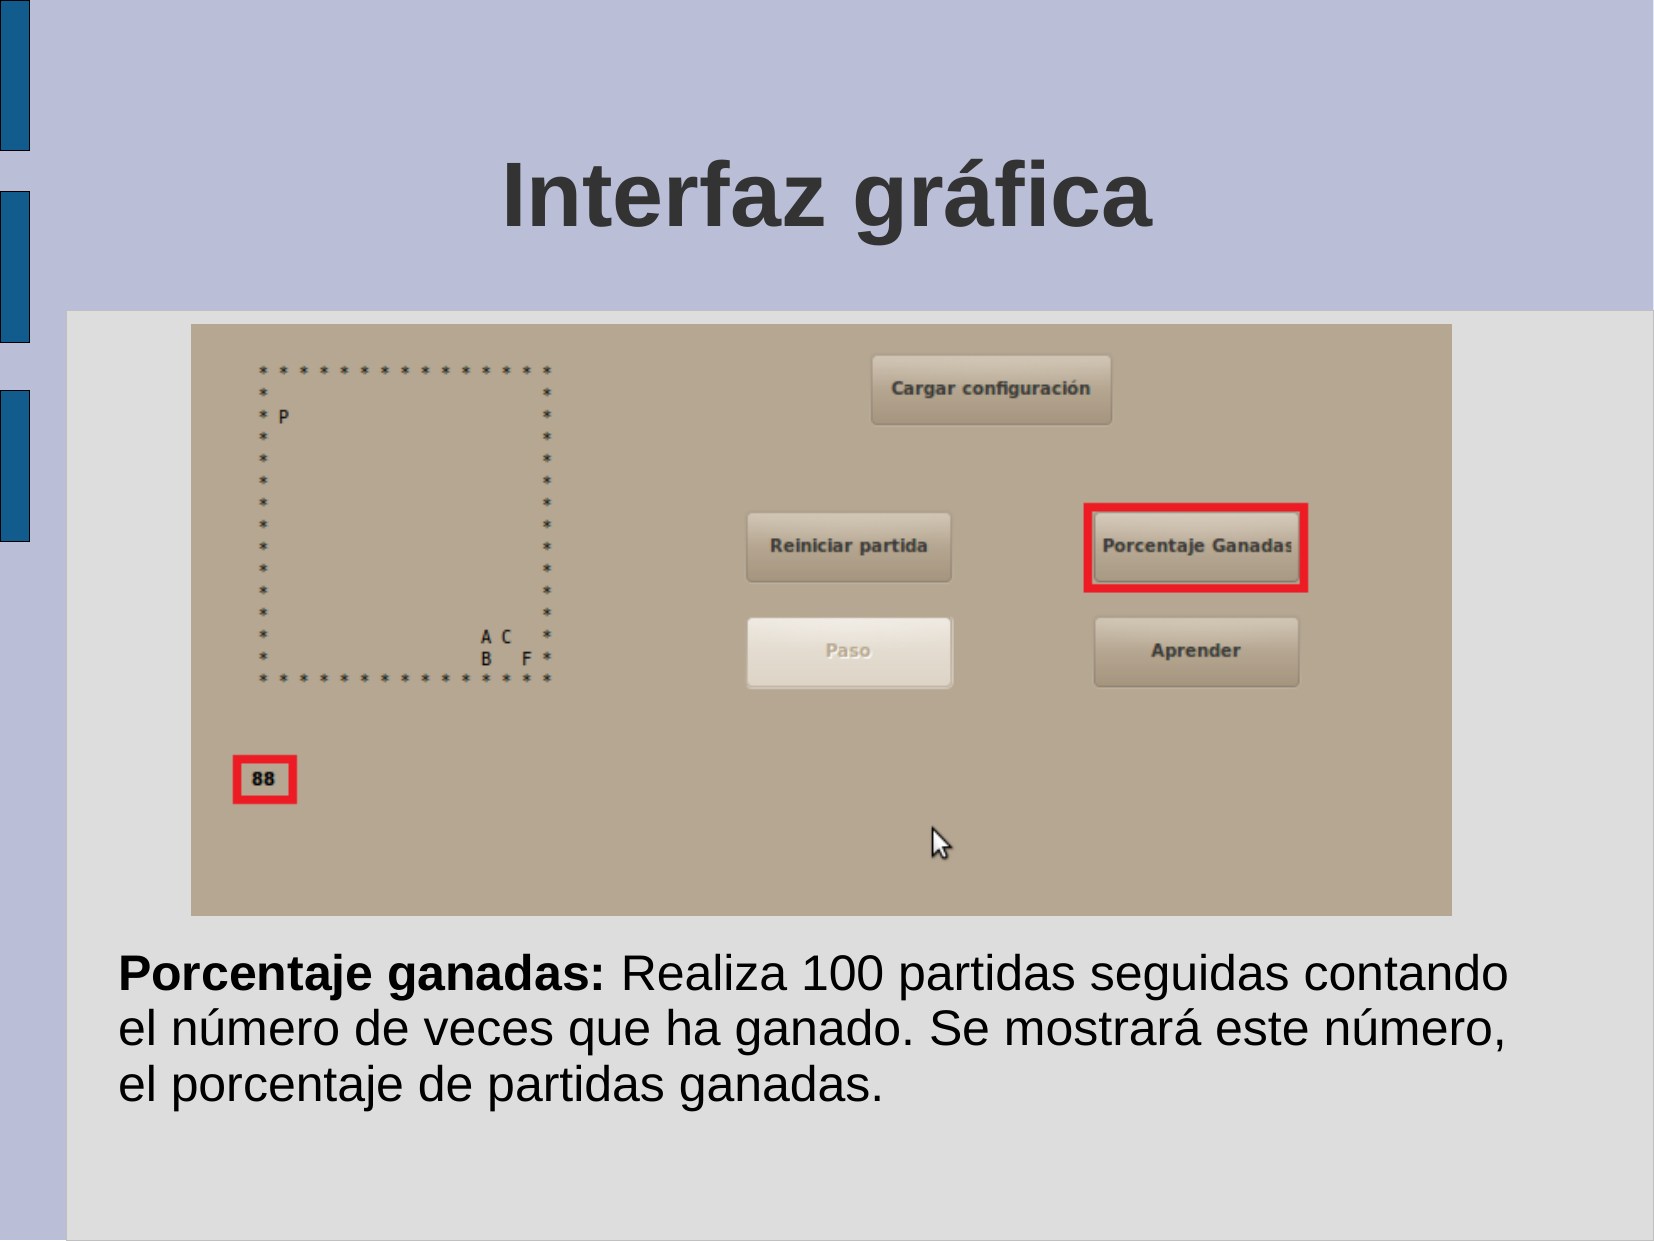

# Interfaz gráfica
Porcentaje ganadas: Realiza 100 partidas seguidas contando el número de veces que ha ganado. Se mostrará este número, el porcentaje de partidas ganadas.